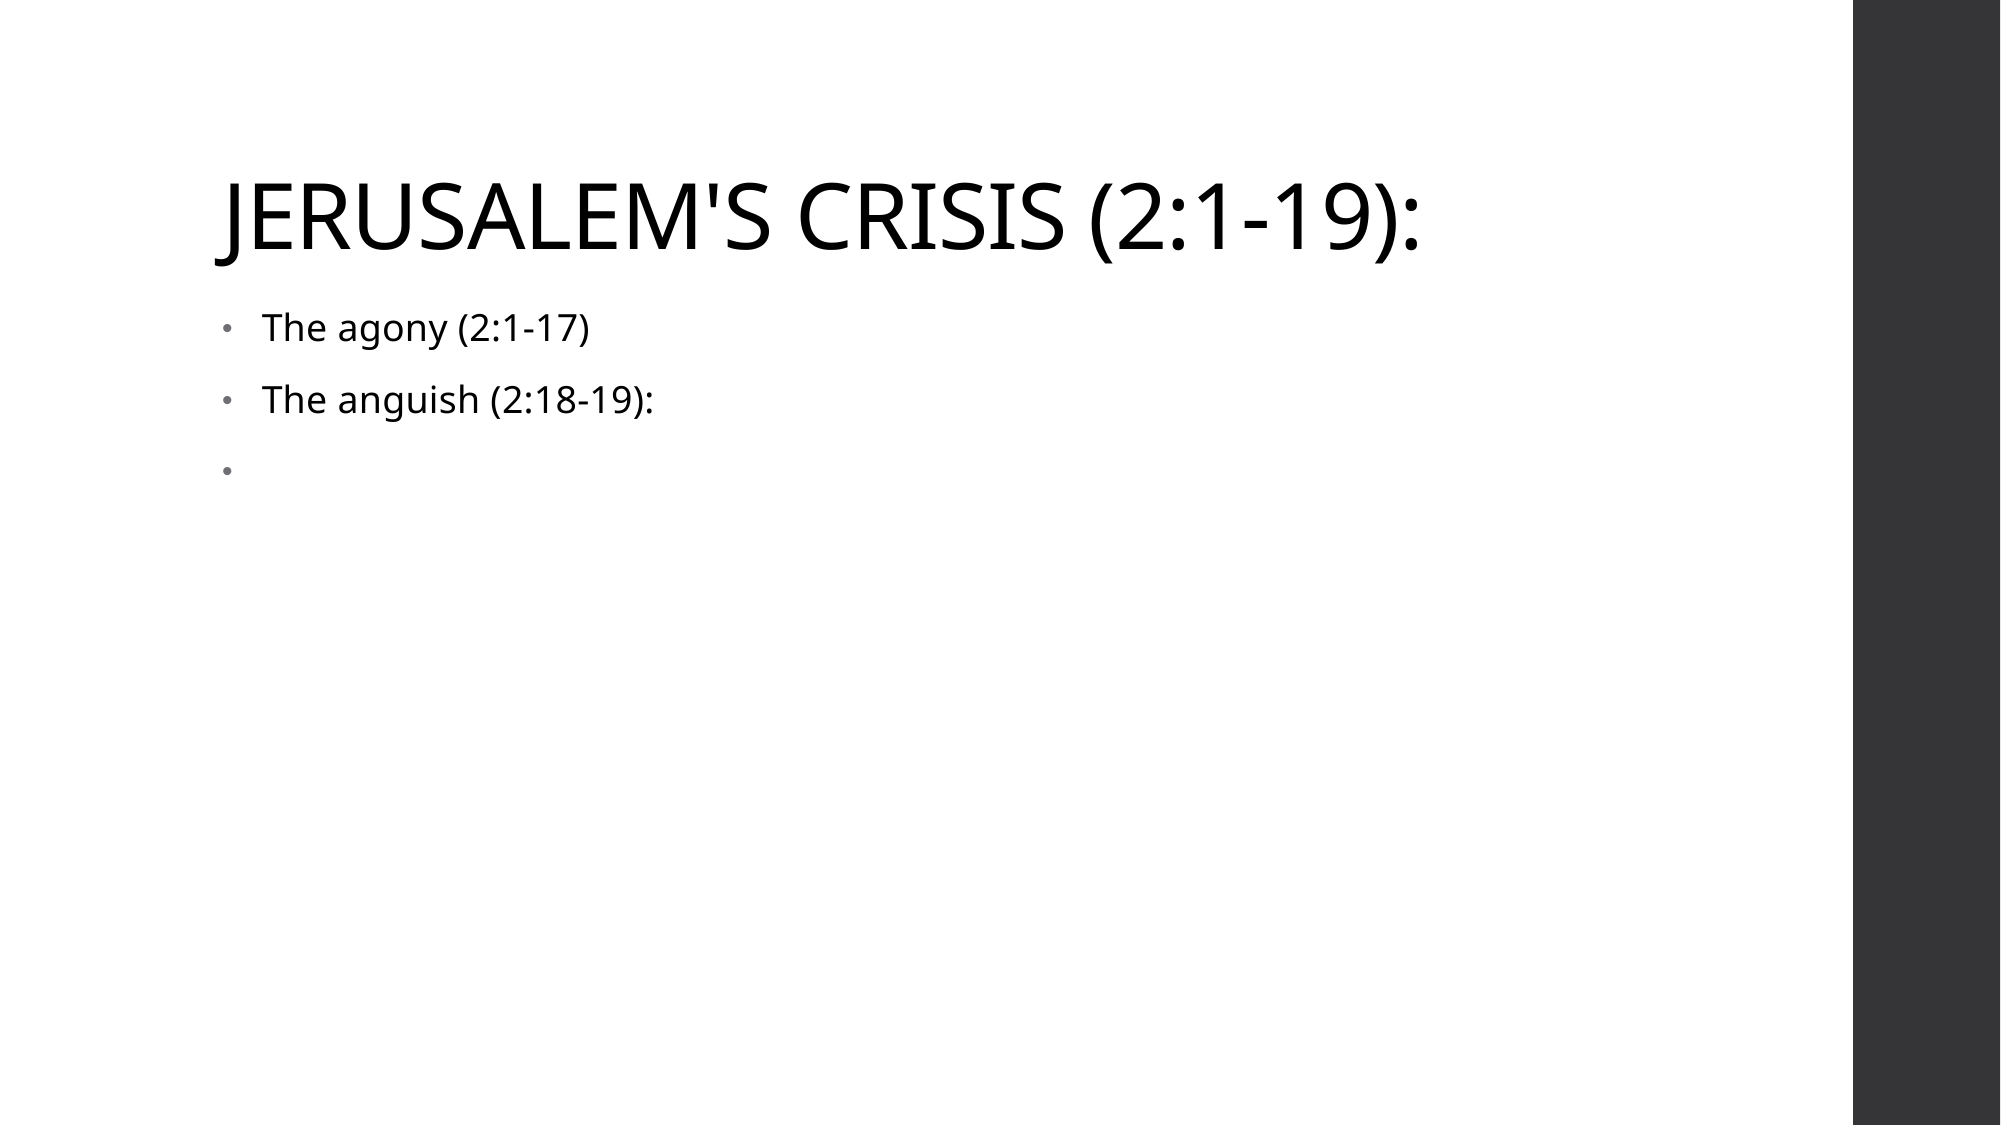

# JERUSALEM'S CRISIS (2:1-19):
 The agony (2:1-17)
 The anguish (2:18-19):